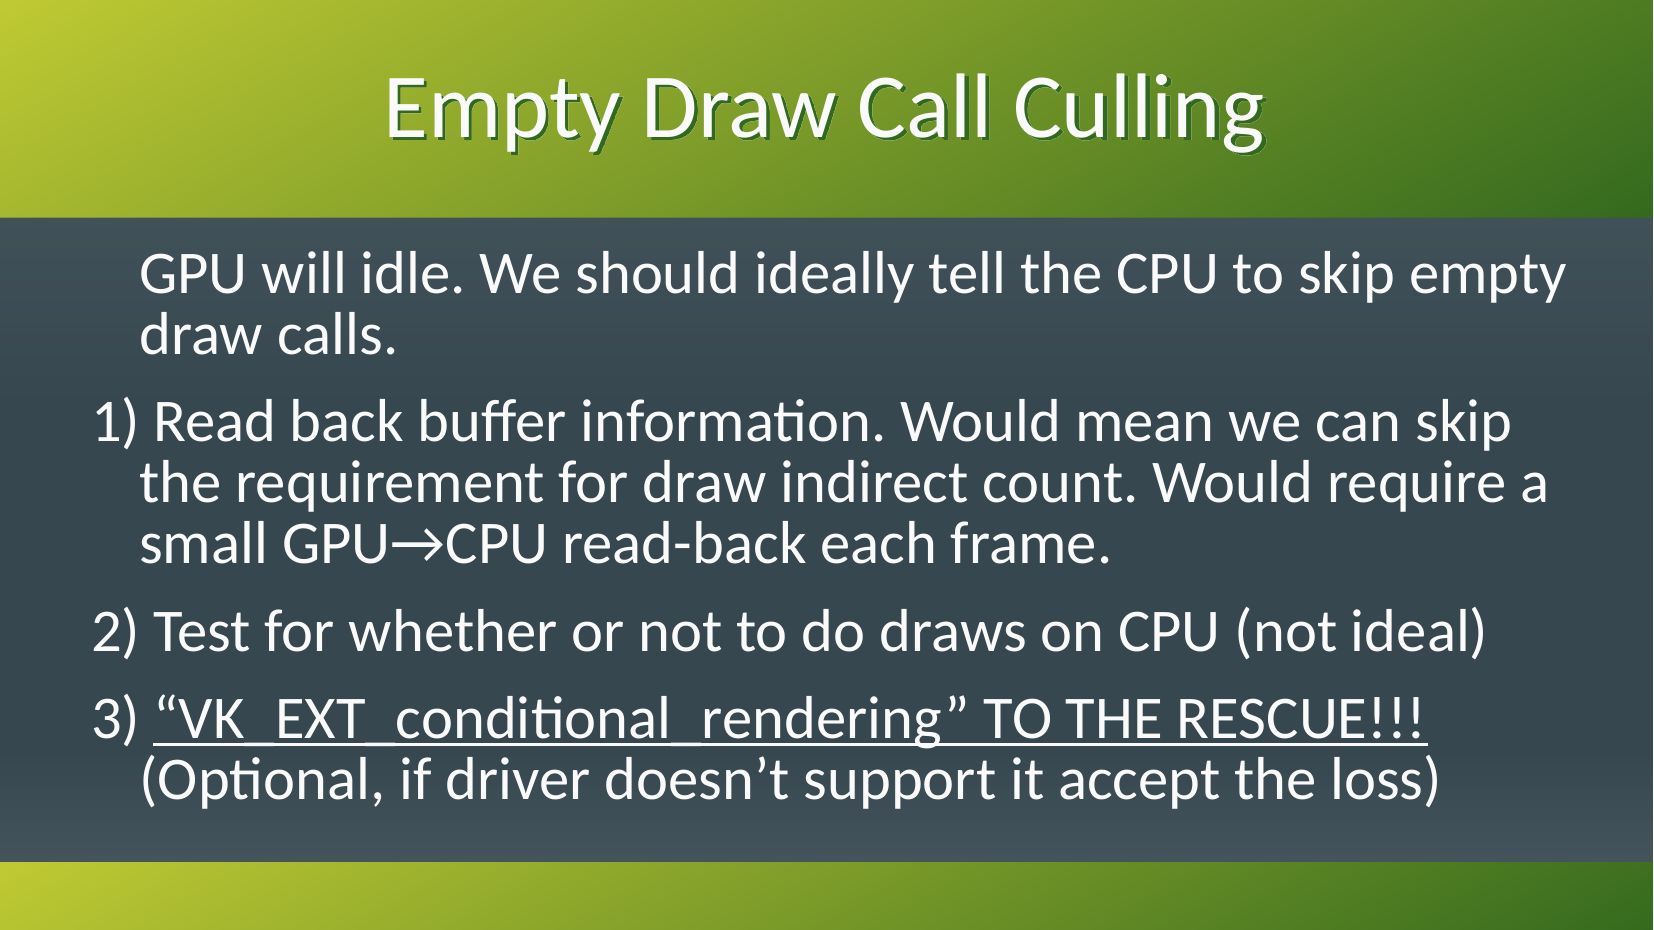

# Empty Draw Call Culling
GPU will idle. We should ideally tell the CPU to skip empty draw calls.
 Read back buffer information. Would mean we can skip the requirement for draw indirect count. Would require a small GPU→CPU read-back each frame.
 Test for whether or not to do draws on CPU (not ideal)
 “VK_EXT_conditional_rendering” TO THE RESCUE!!! (Optional, if driver doesn’t support it accept the loss)